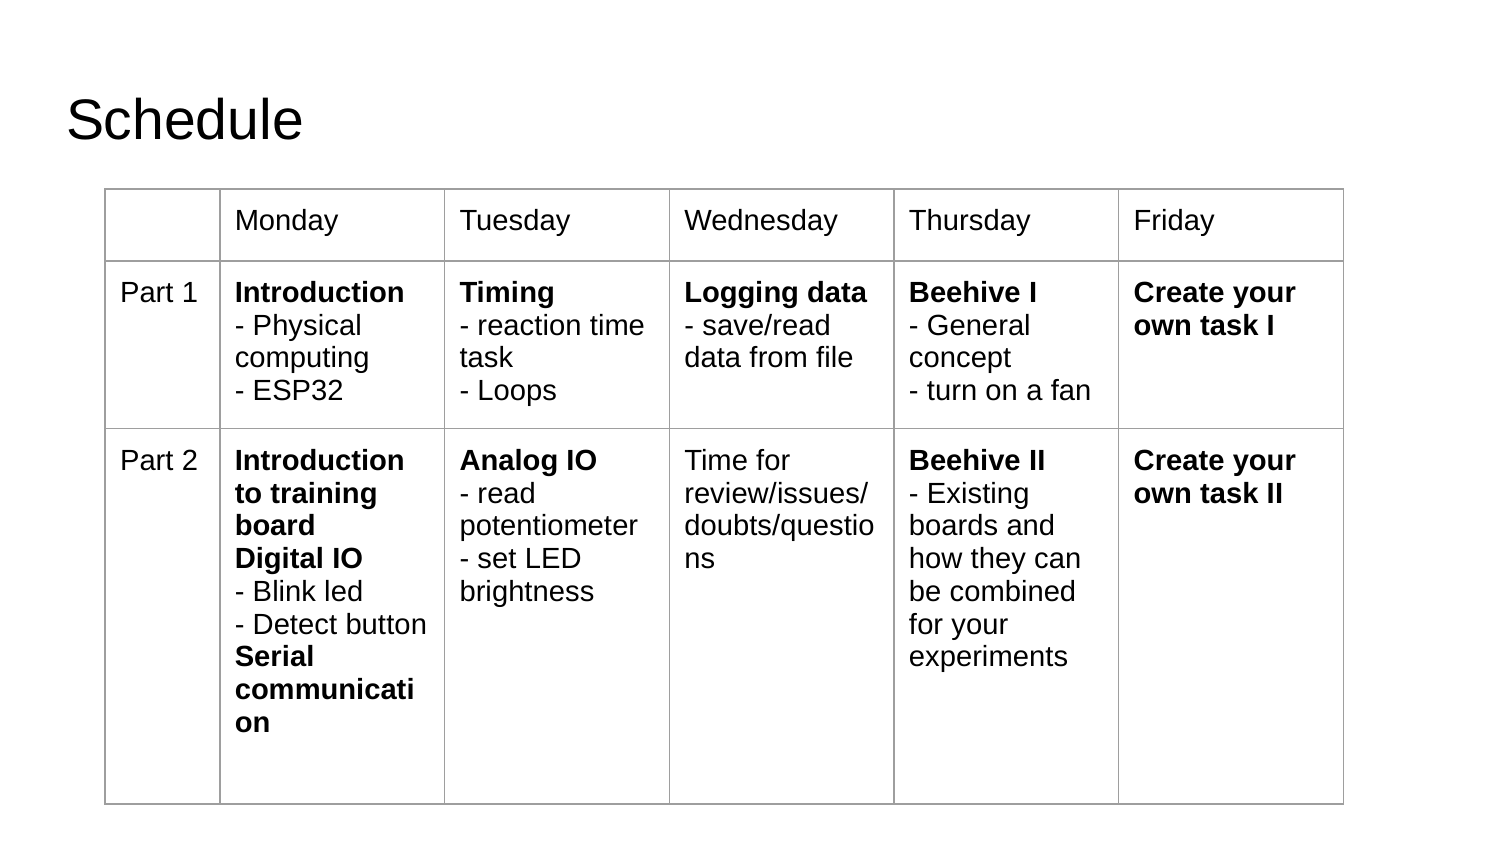

# Schedule
| | Monday | Tuesday | Wednesday | Thursday | Friday |
| --- | --- | --- | --- | --- | --- |
| Part 1 | Introduction - Physical computing - ESP32 | Timing - reaction time task - Loops | Logging data - save/read data from file | Beehive I - General concept - turn on a fan | Create your own task I |
| Part 2 | Introduction to training board Digital IO - Blink led - Detect button Serial communication | Analog IO - read potentiometer - set LED brightness | Time for review/issues/doubts/questions | Beehive II - Existing boards and how they can be combined for your experiments | Create your own task II |